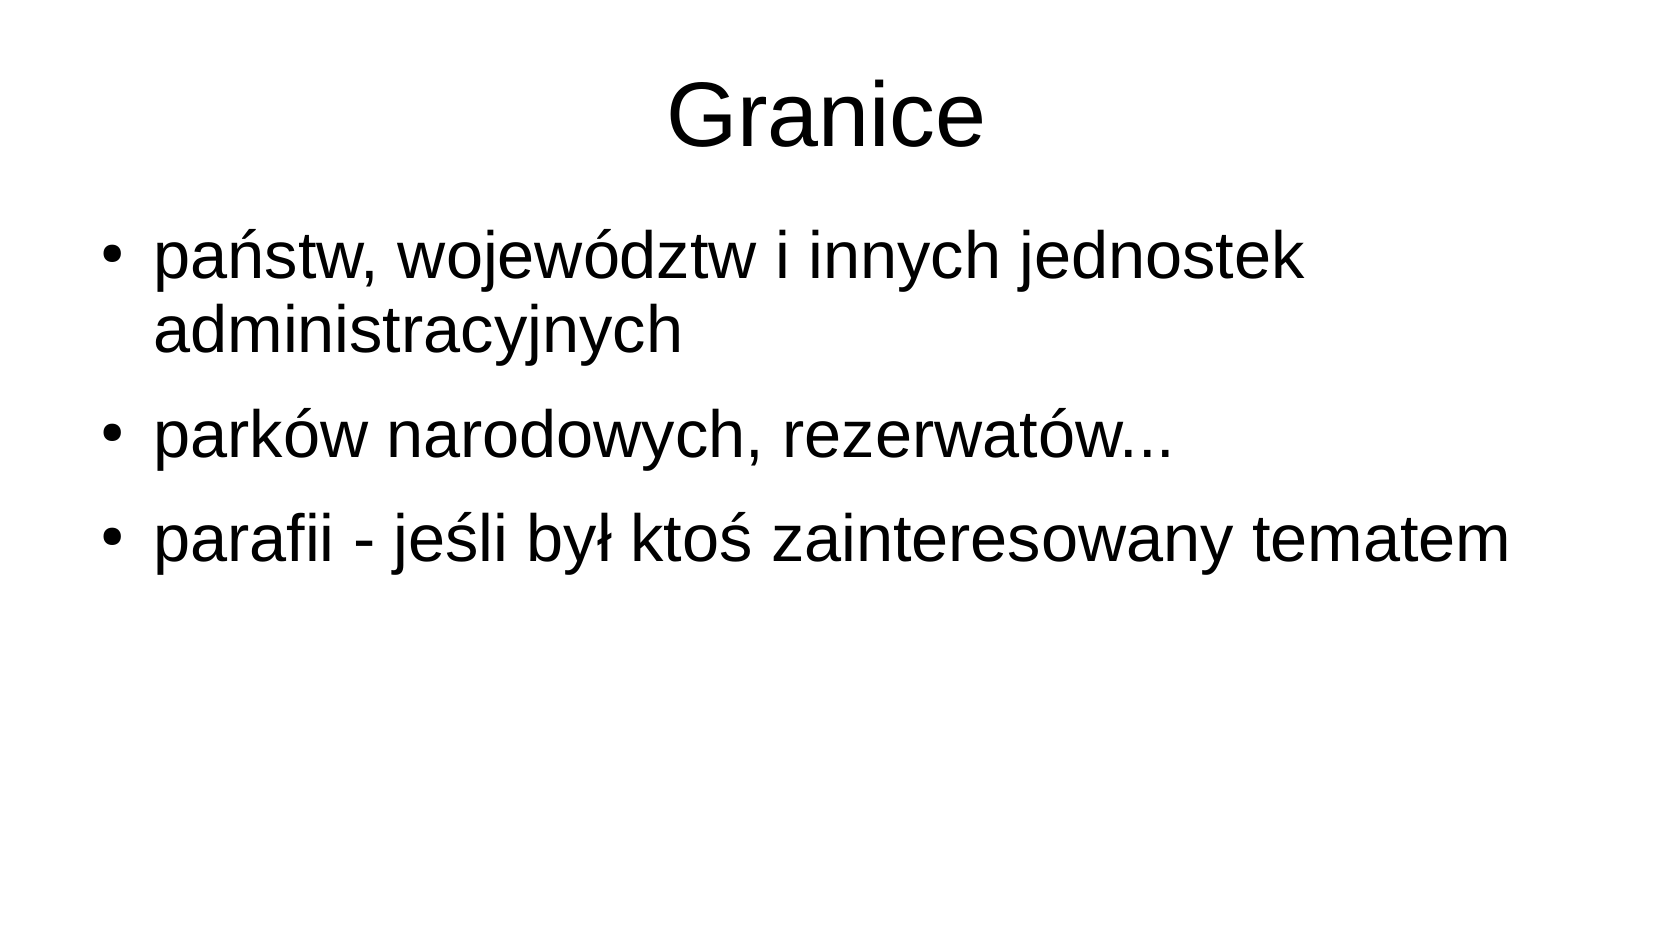

# Granice
państw, województw i innych jednostek administracyjnych
parków narodowych, rezerwatów...
parafii - jeśli był ktoś zainteresowany tematem